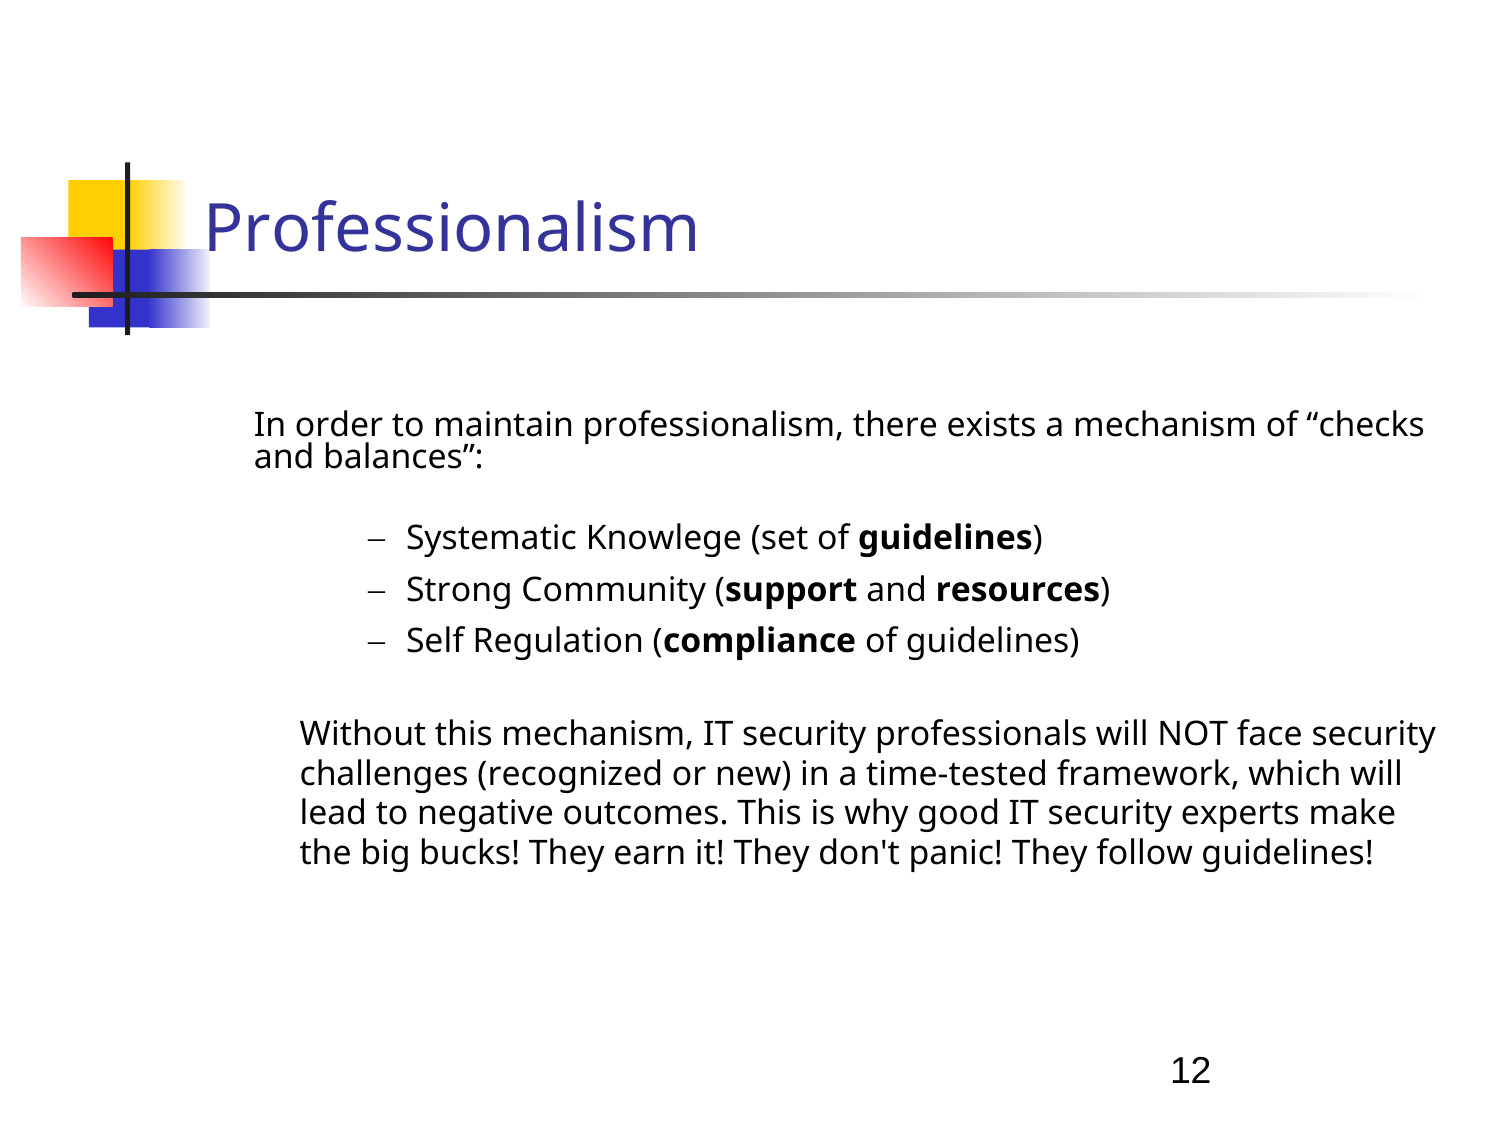

# Professionalism
In order to maintain professionalism, there exists a mechanism of “checks and balances”:
Systematic Knowlege (set of guidelines)
Strong Community (support and resources)
Self Regulation (compliance of guidelines)
Without this mechanism, IT security professionals will NOT face security challenges (recognized or new) in a time-tested framework, which will lead to negative outcomes. This is why good IT security experts make the big bucks! They earn it! They don't panic! They follow guidelines!
12